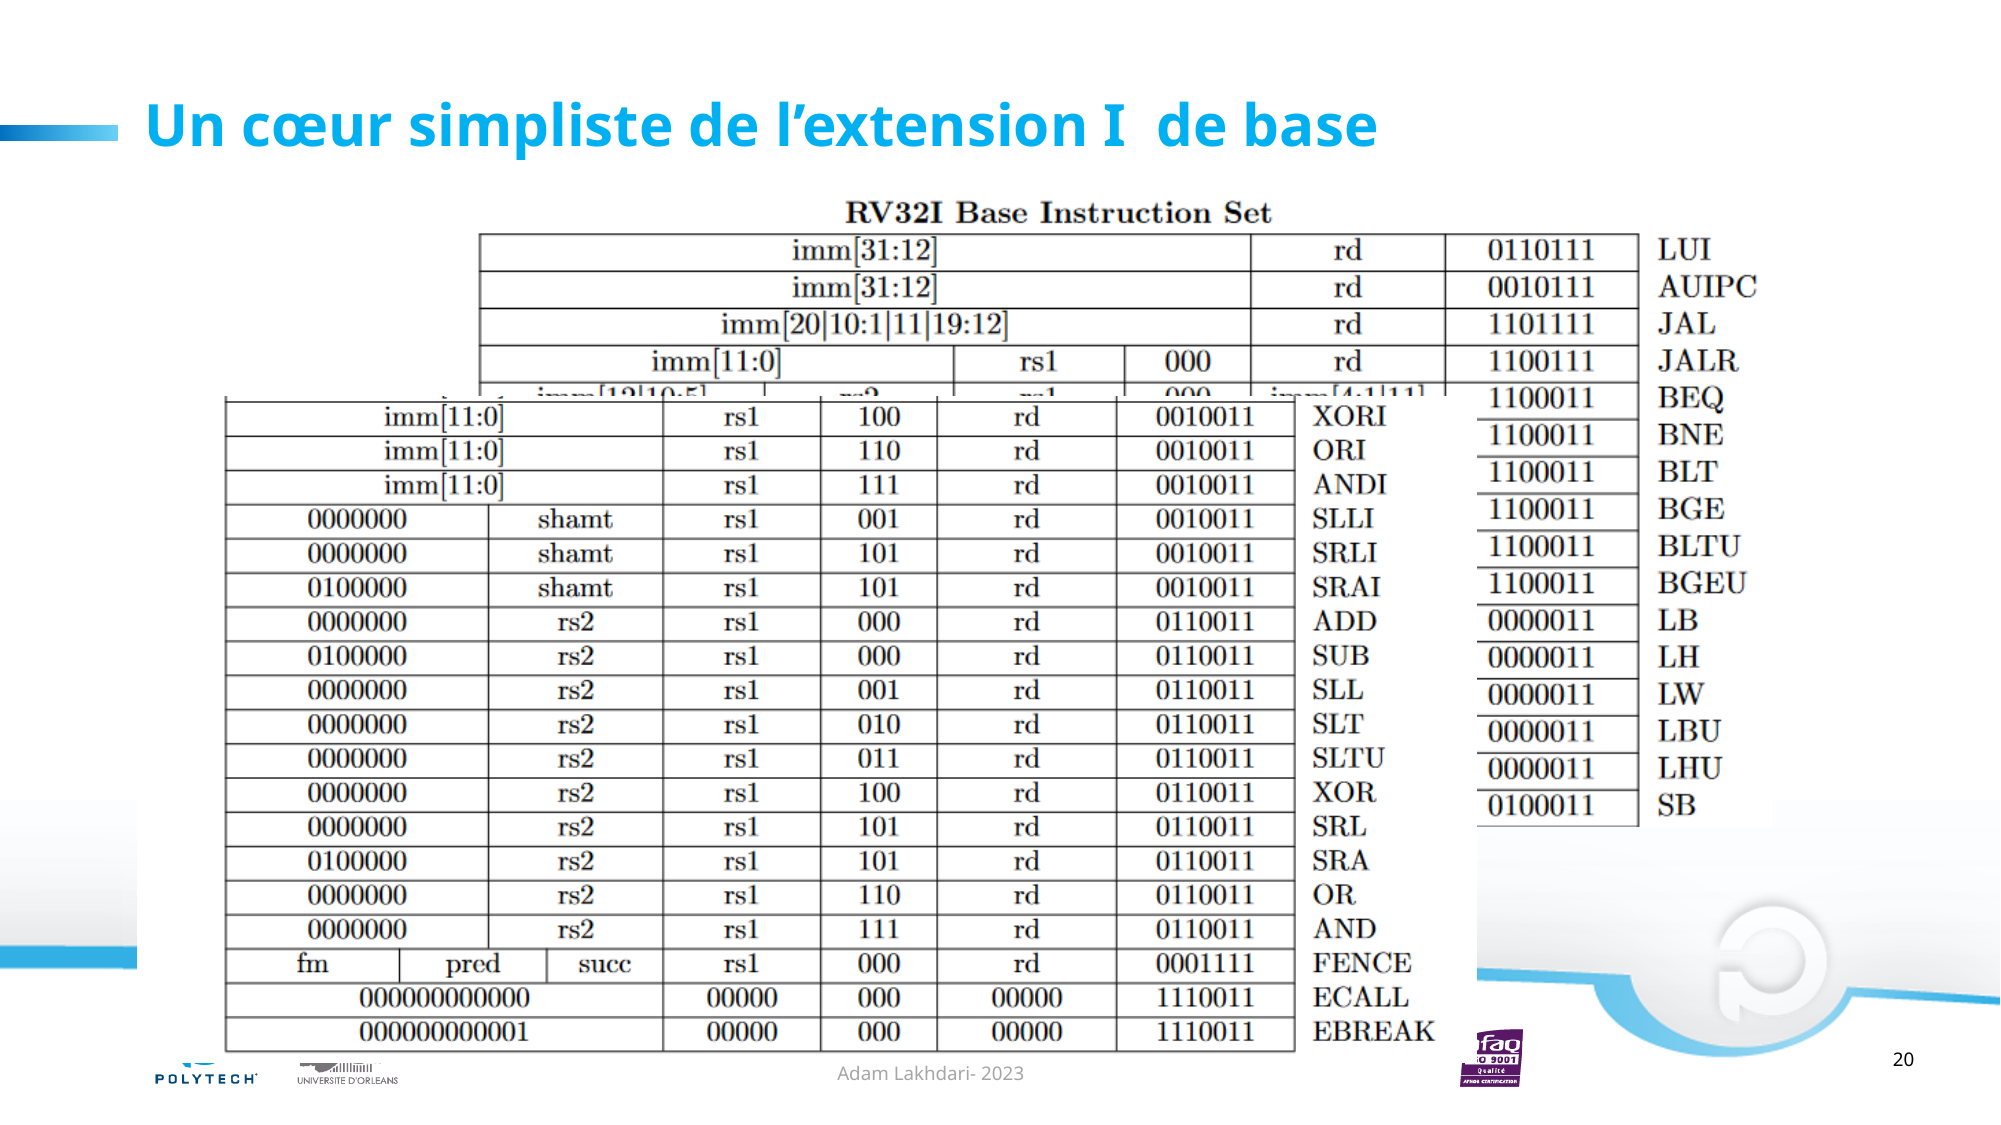

# Un cœur simpliste de l’extension I de base
Génie physique et systèmes embarquées
Adam Lakhdari- 2023
20